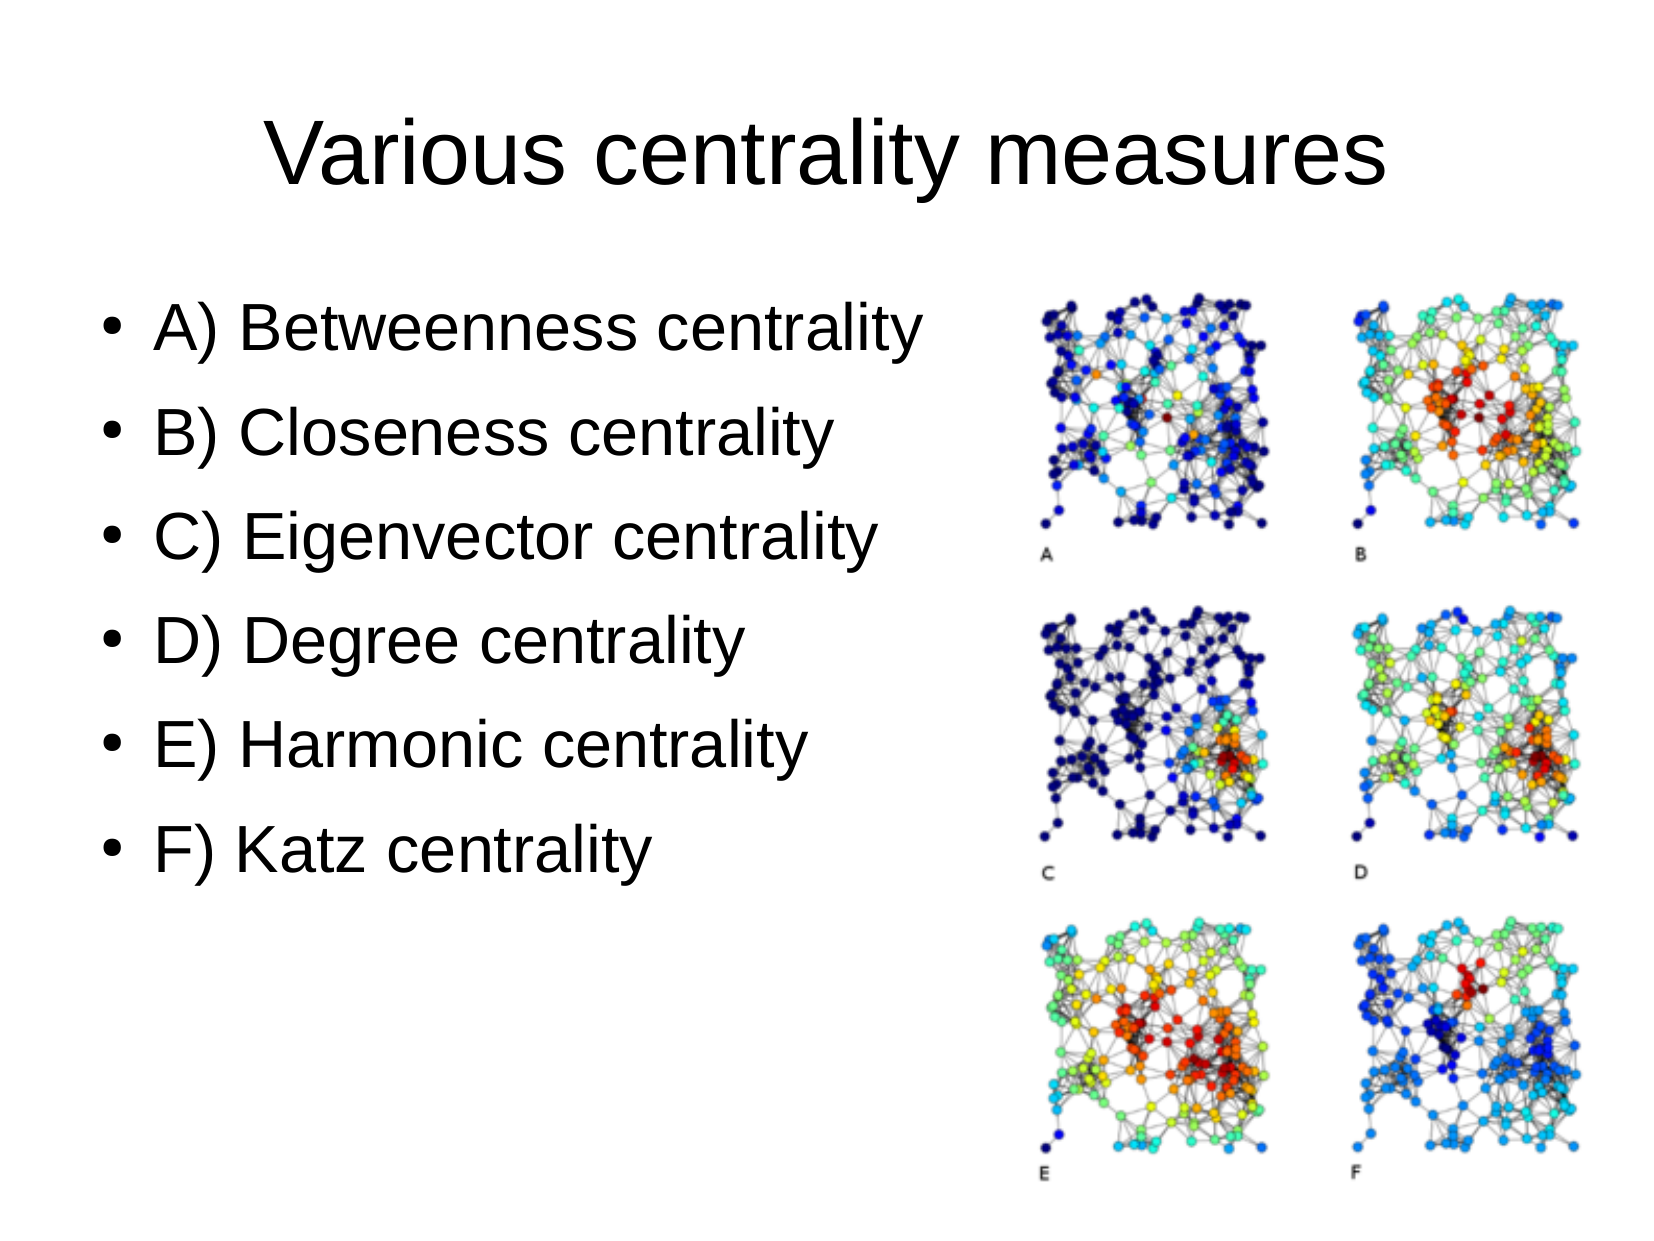

# Various centrality measures
A) Betweenness centrality
B) Closeness centrality
C) Eigenvector centrality
D) Degree centrality
E) Harmonic centrality
F) Katz centrality